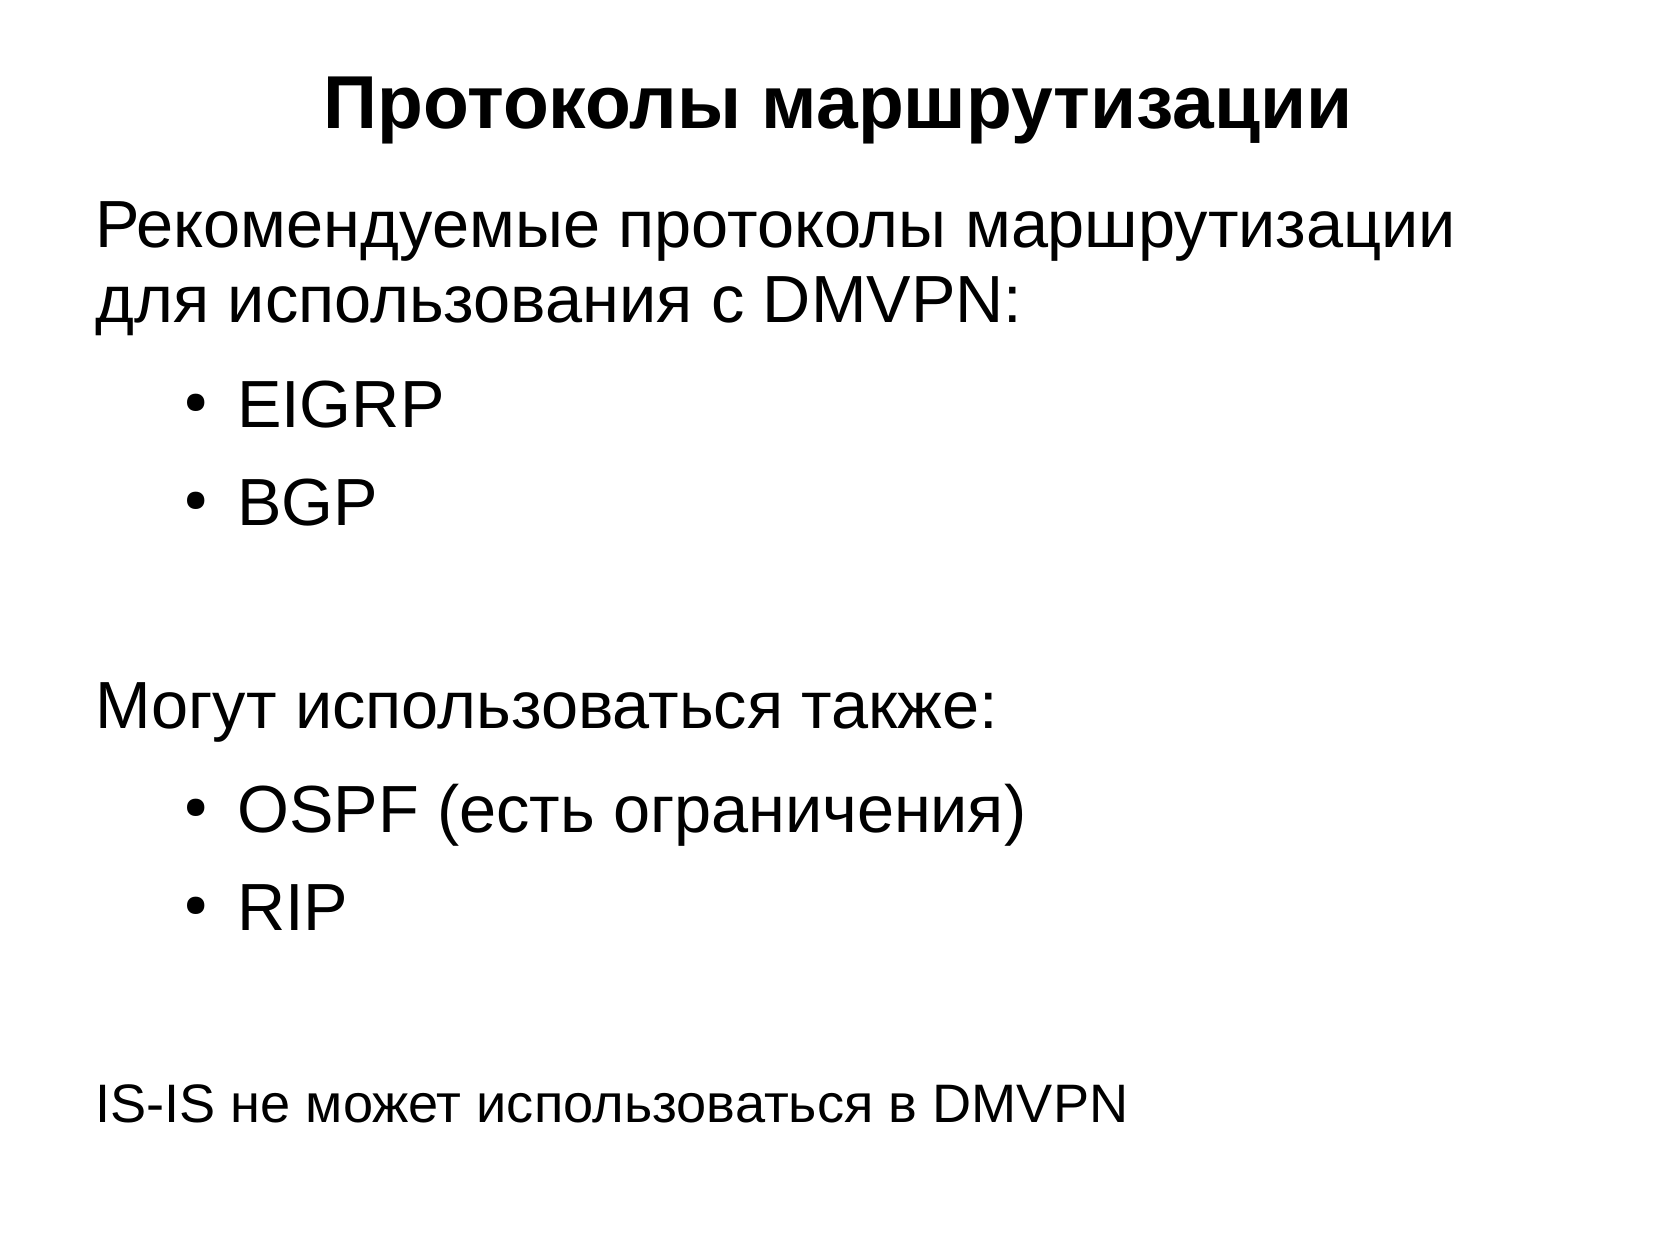

Протоколы маршрутизации
# Рекомендуемые протоколы маршрутизации для использования с DMVPN:
EIGRP
BGP
Могут использоваться также:
OSPF (есть ограничения)
RIP
IS-IS не может использоваться в DMVPN